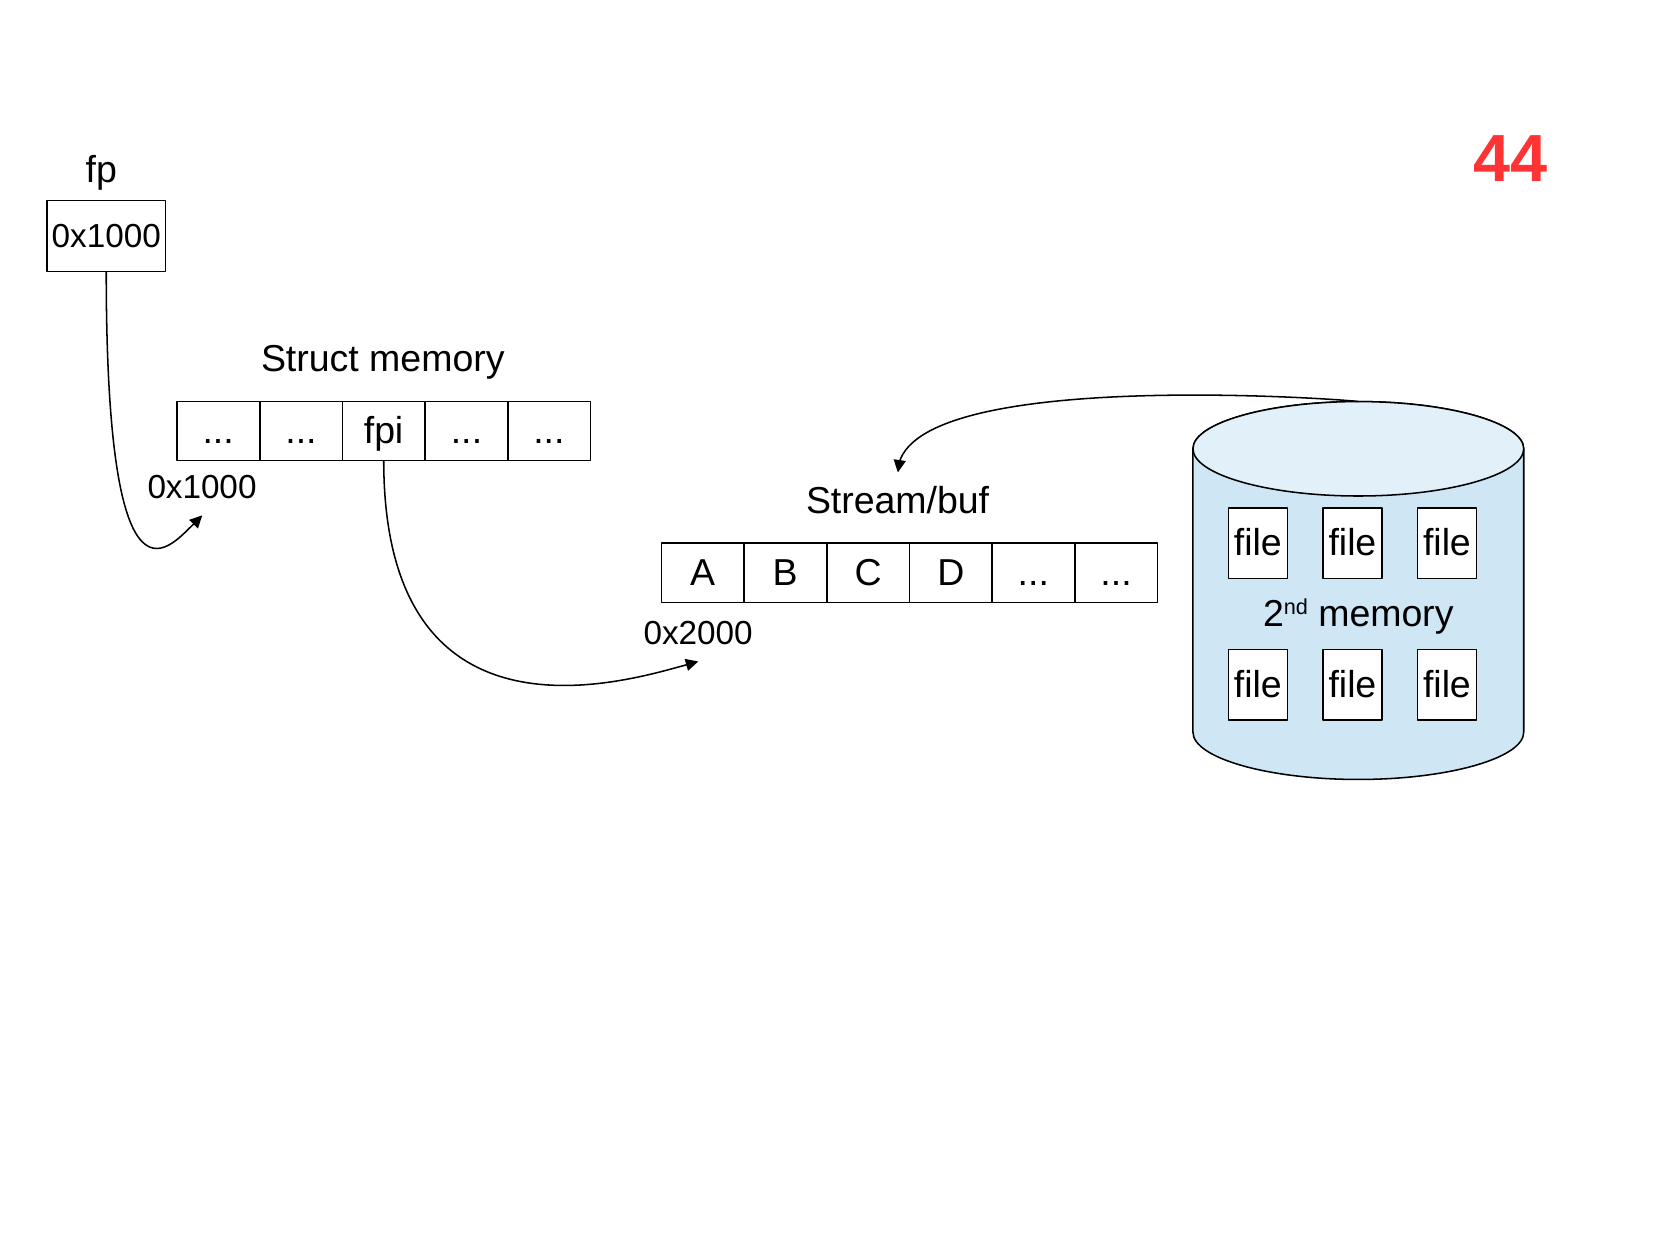

44
fp
0x1000
Struct memory
...
...
fpi
...
...
2nd memory
0x1000
Stream/buf
file
file
file
A
B
C
D
...
...
0x2000
file
file
file